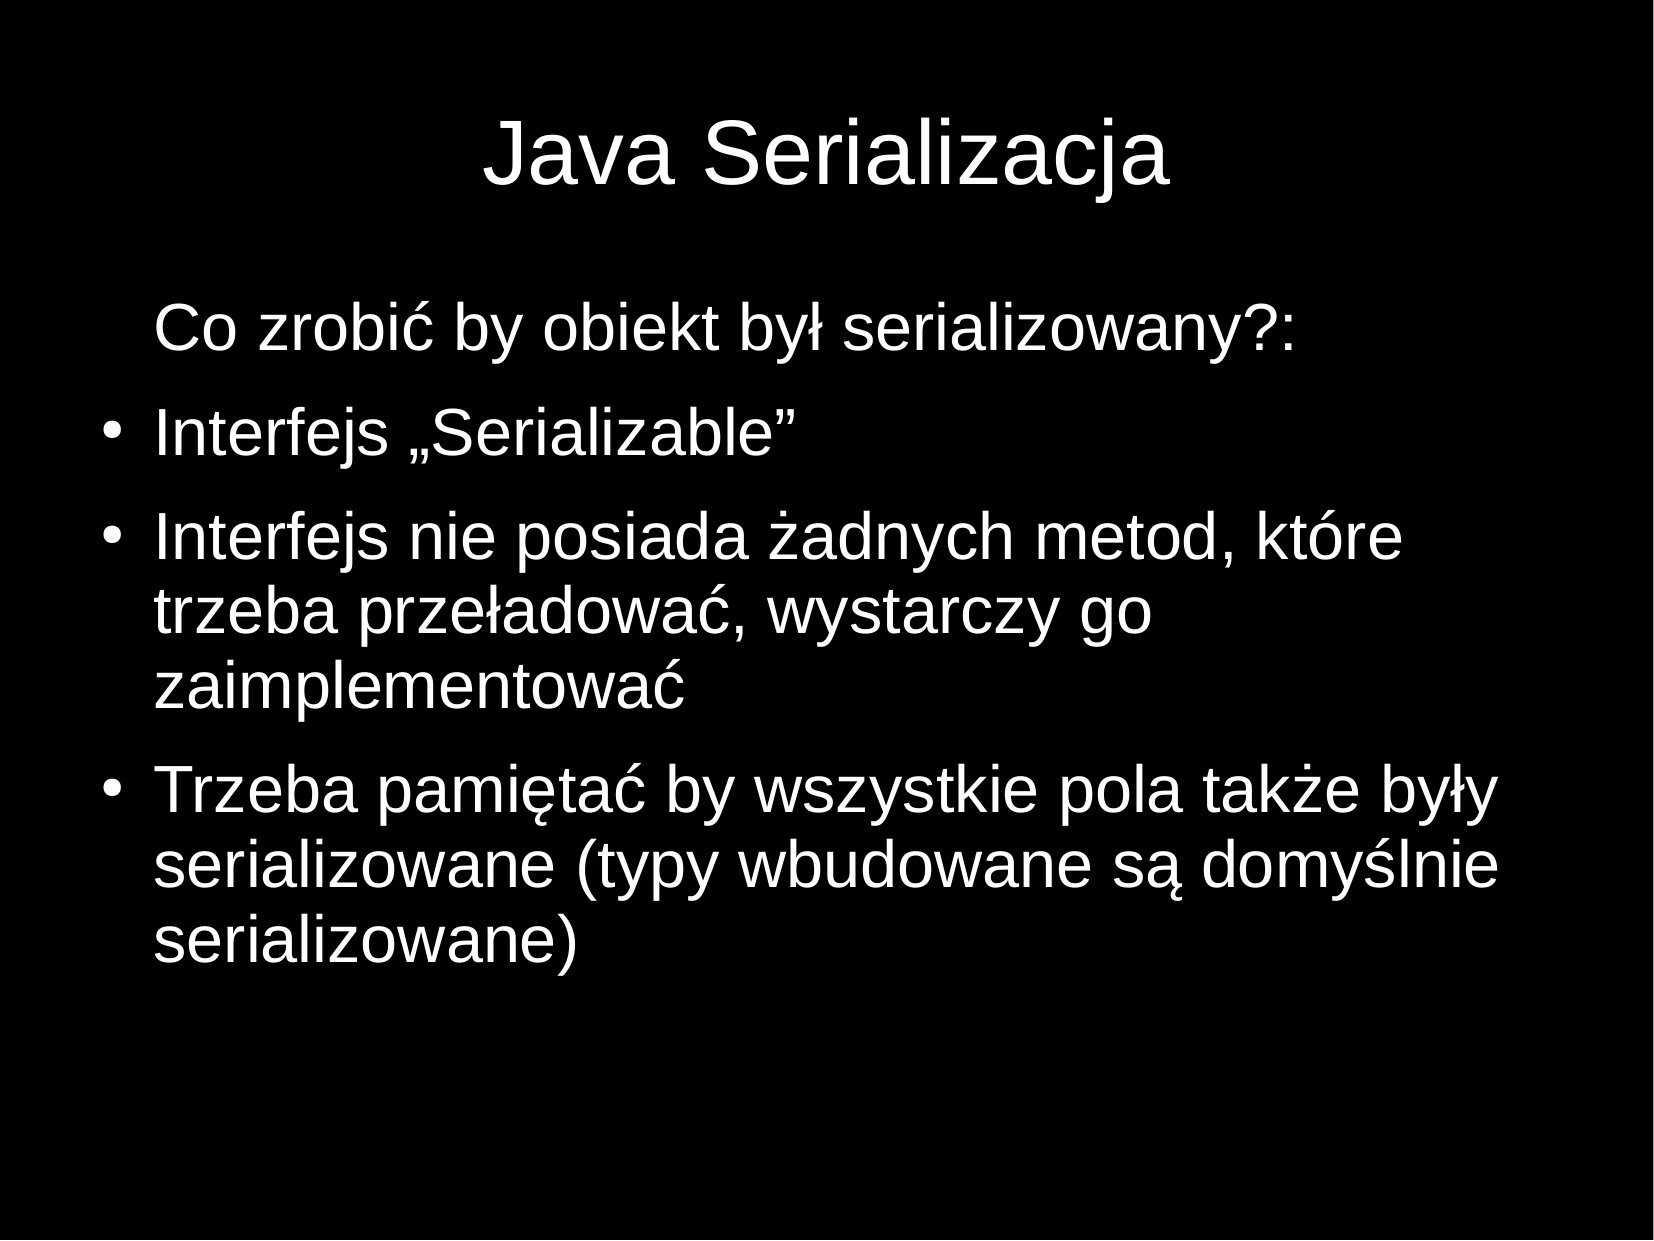

# Java Serializacja
Co zrobić by obiekt był serializowany?:
Interfejs „Serializable”
Interfejs nie posiada żadnych metod, które trzeba przeładować, wystarczy go zaimplementować
Trzeba pamiętać by wszystkie pola także były serializowane (typy wbudowane są domyślnie serializowane)